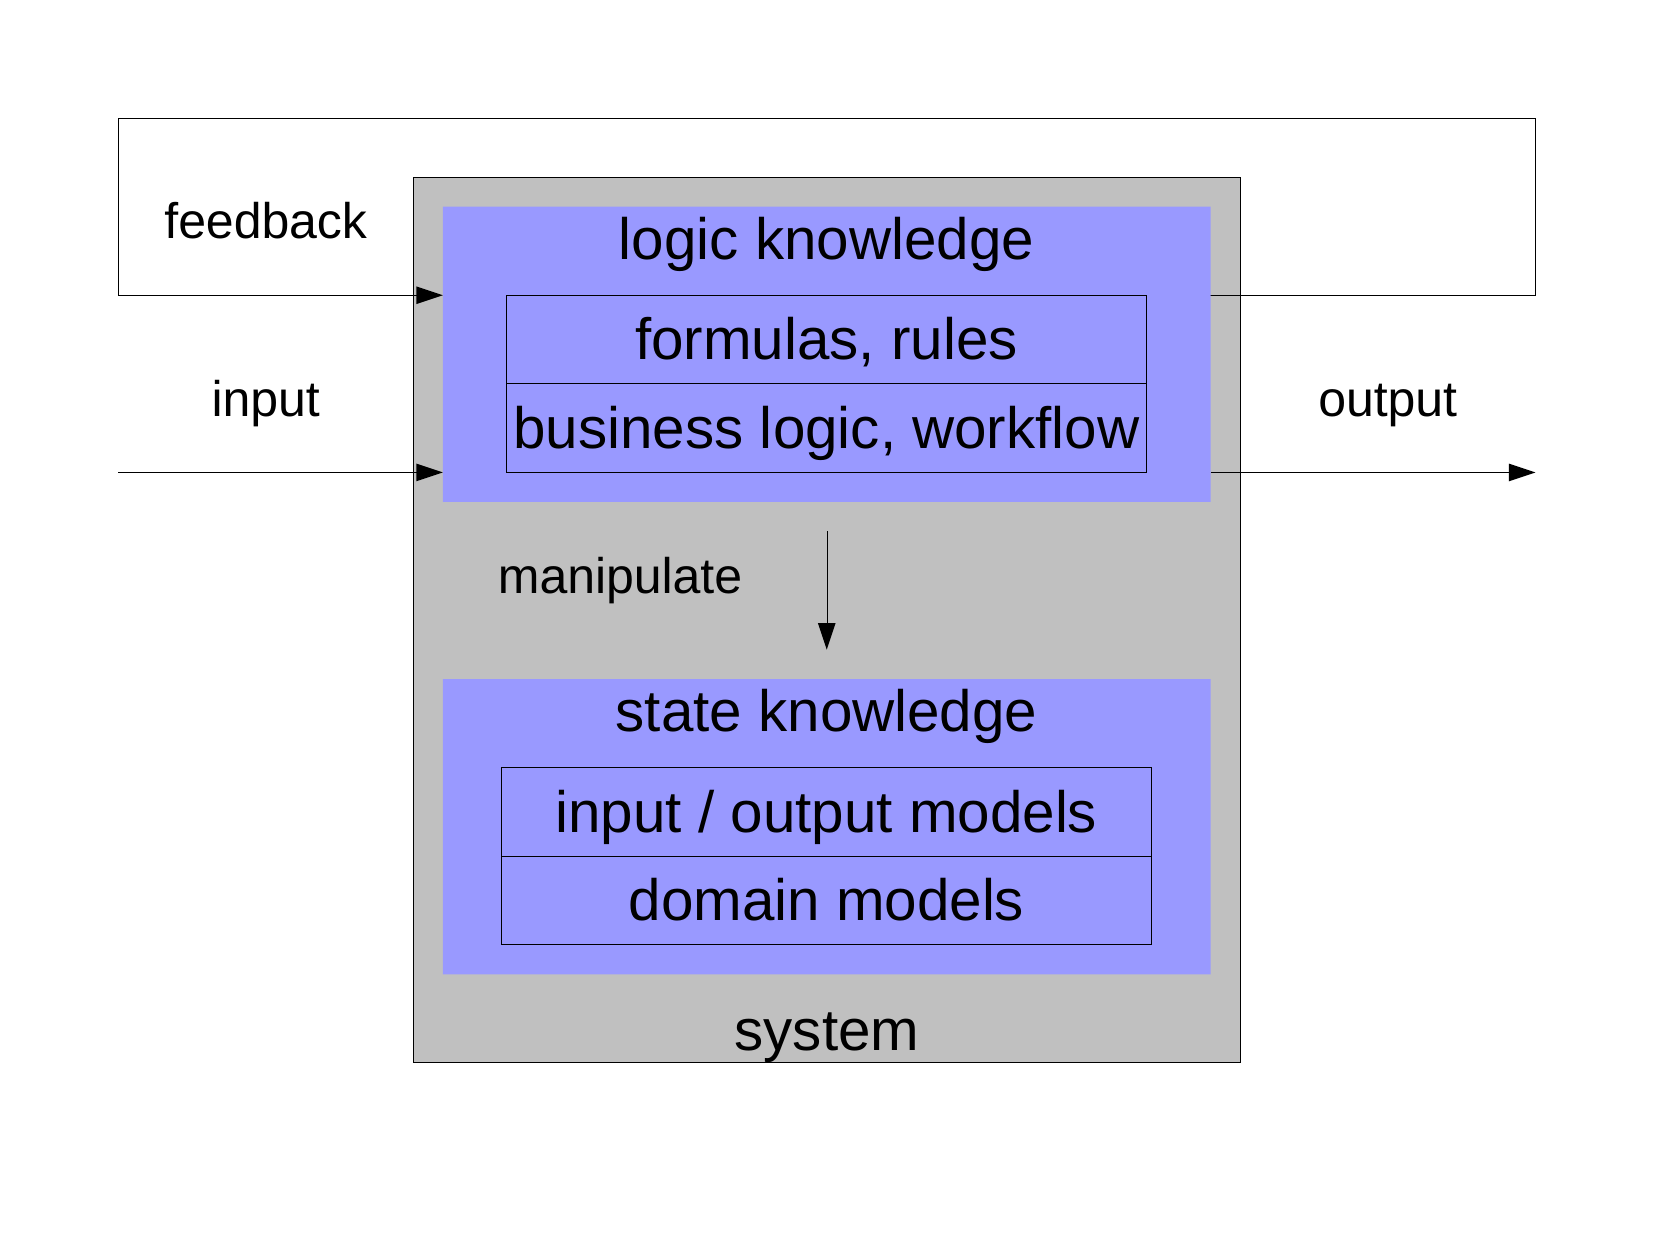

feedback
system
input
output
logic knowledge
formulas, rules
business logic, workflow
manipulate
state knowledge
input / output models
domain models